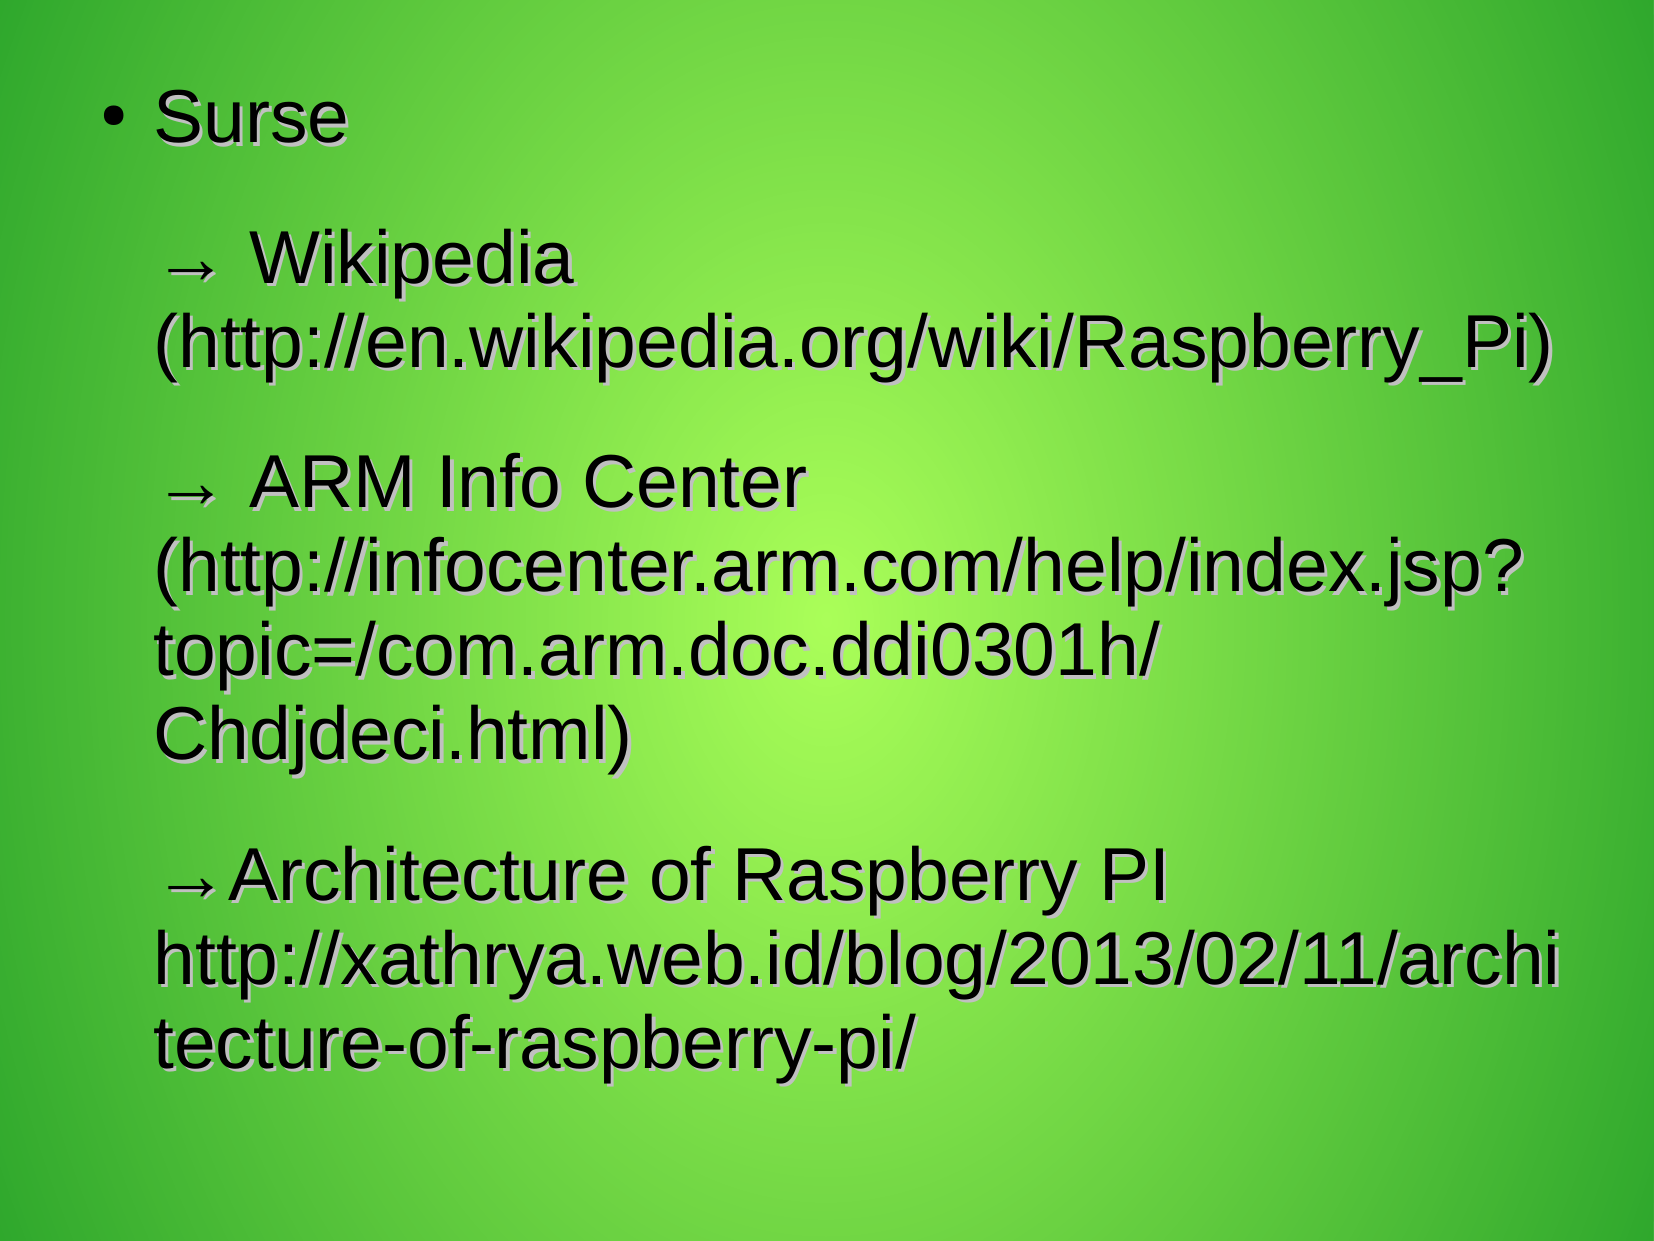

# Surse
→ Wikipedia (http://en.wikipedia.org/wiki/Raspberry_Pi)
→ ARM Info Center (http://infocenter.arm.com/help/index.jsp?topic=/com.arm.doc.ddi0301h/Chdjdeci.html)
→Architecture of Raspberry PI http://xathrya.web.id/blog/2013/02/11/architecture-of-raspberry-pi/